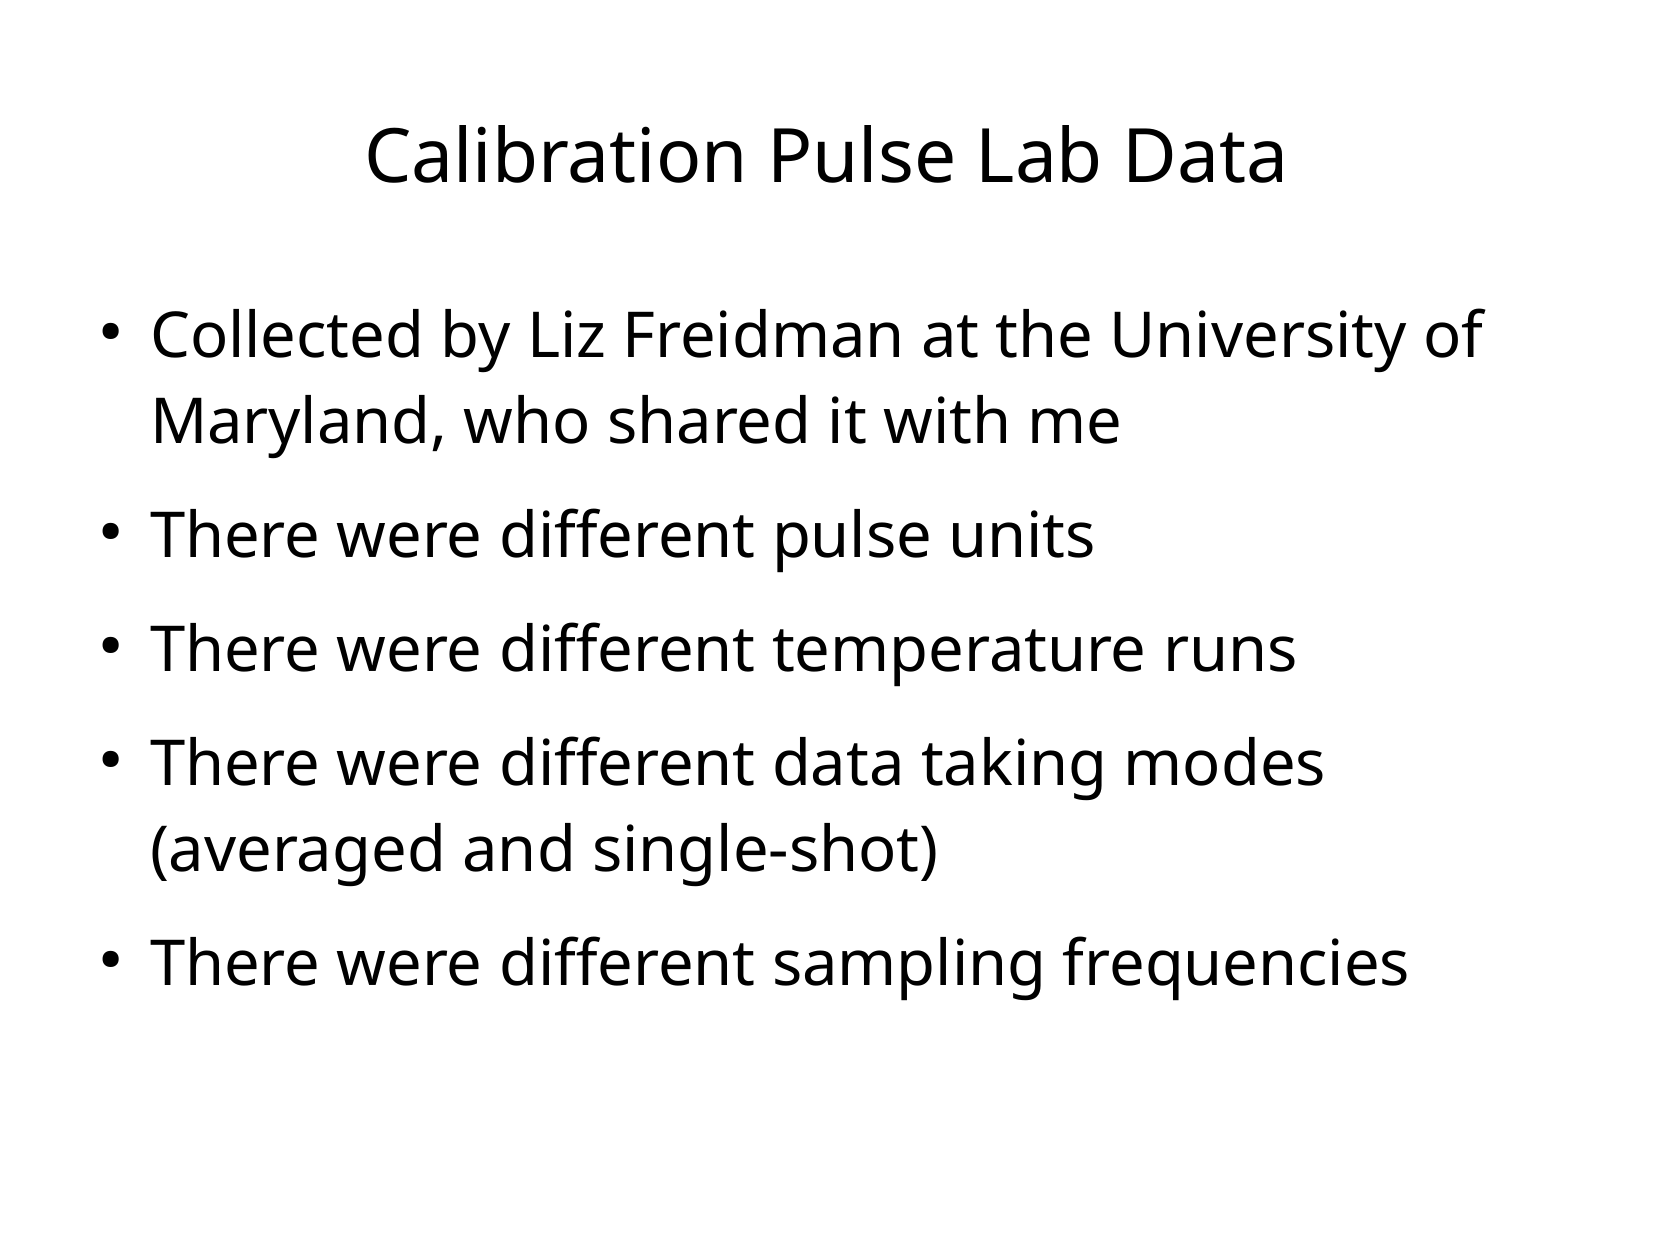

# Calibration Pulse Lab Data
Collected by Liz Freidman at the University of Maryland, who shared it with me
There were different pulse units
There were different temperature runs
There were different data taking modes (averaged and single-shot)
There were different sampling frequencies